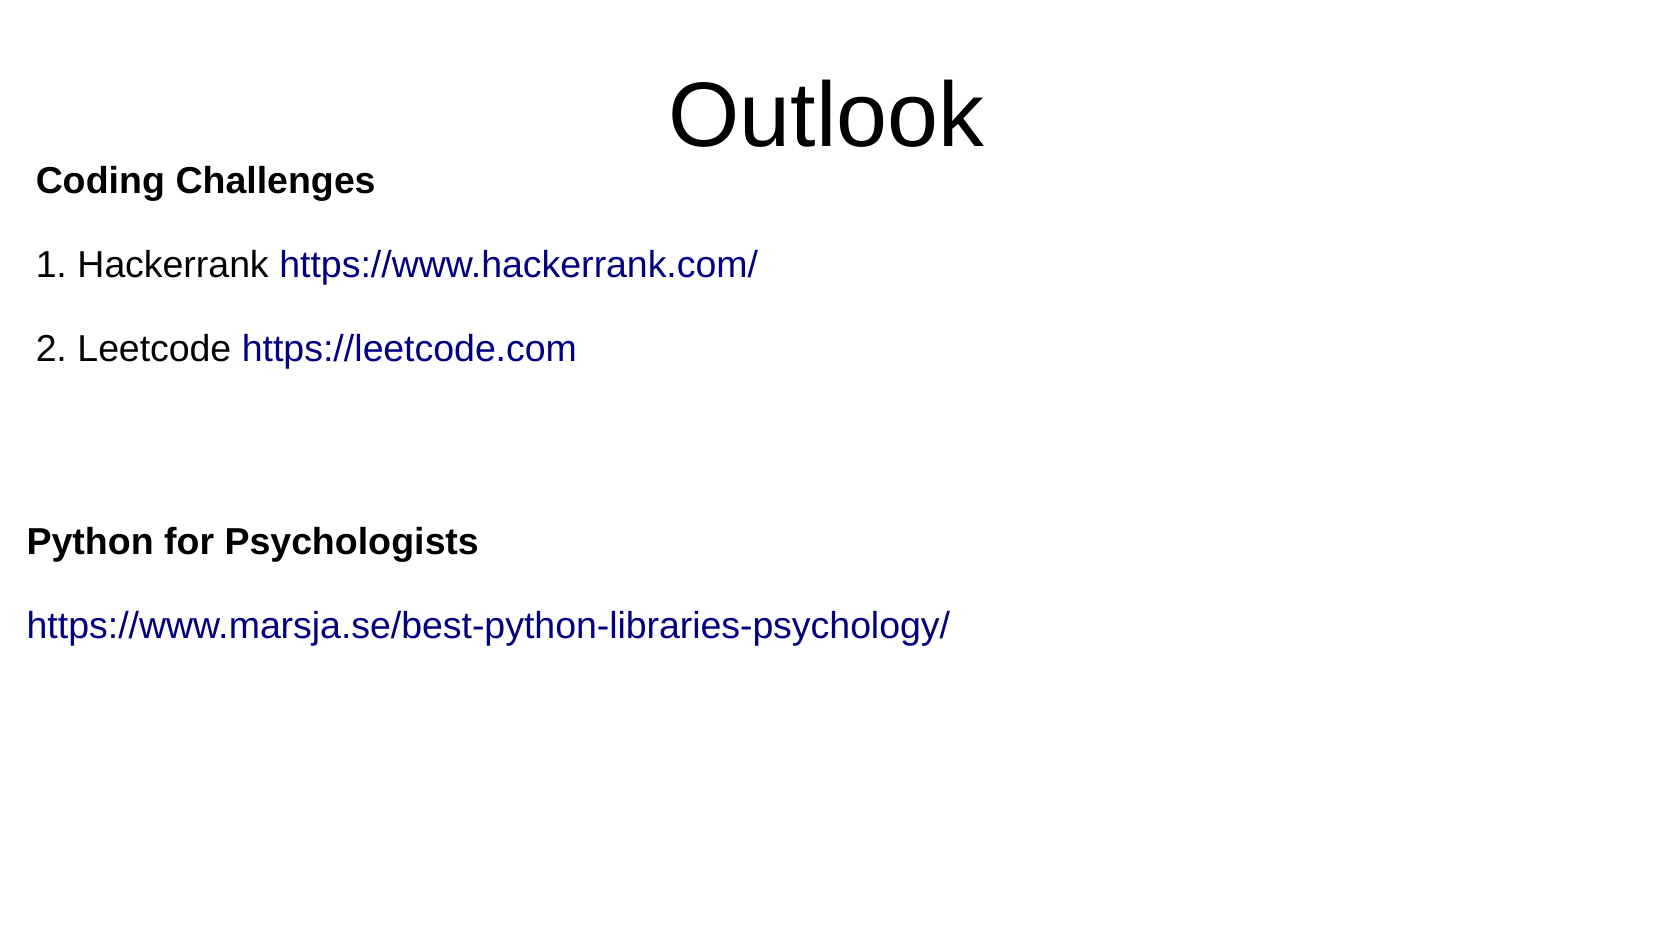

# Outlook
Coding Challenges
1. Hackerrank https://www.hackerrank.com/
2. Leetcode https://leetcode.com
Python for Psychologists
https://www.marsja.se/best-python-libraries-psychology/